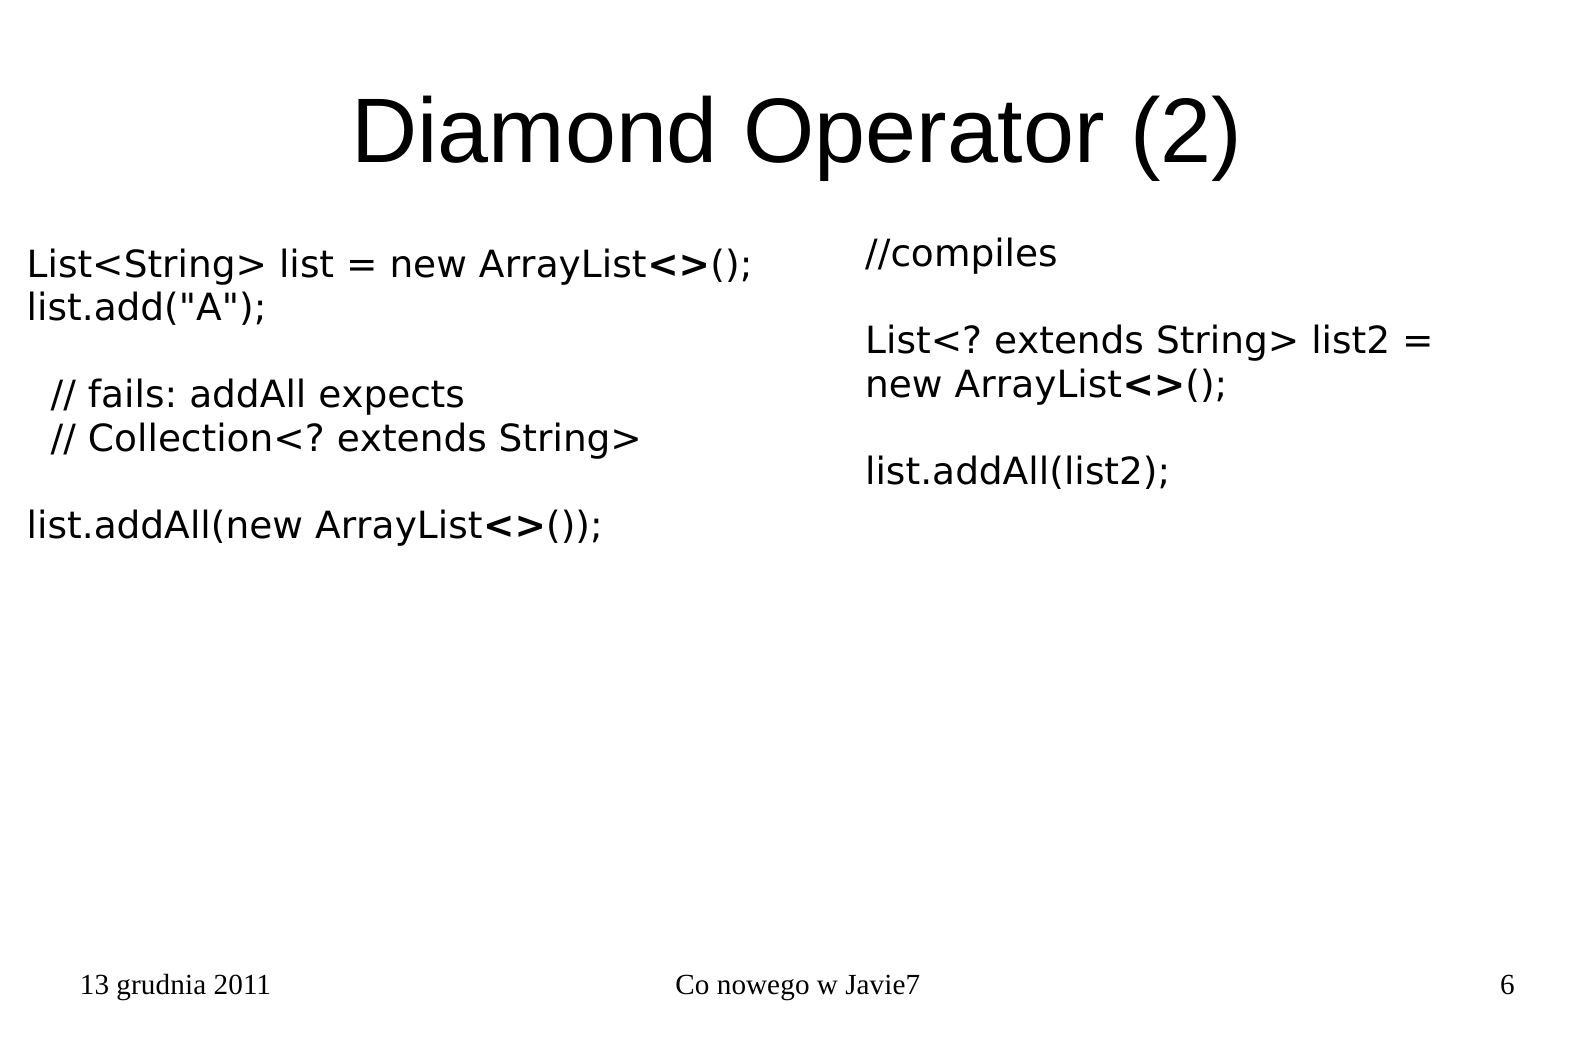

# Diamond Operator (2)
//compiles
List<? extends String> list2 = new ArrayList<>();
list.addAll(list2);
List<String> list = new ArrayList<>();
list.add("A");
 // fails: addAll expects
 // Collection<? extends String>
list.addAll(new ArrayList<>());
13 grudnia 2011
Co nowego w Javie7
6